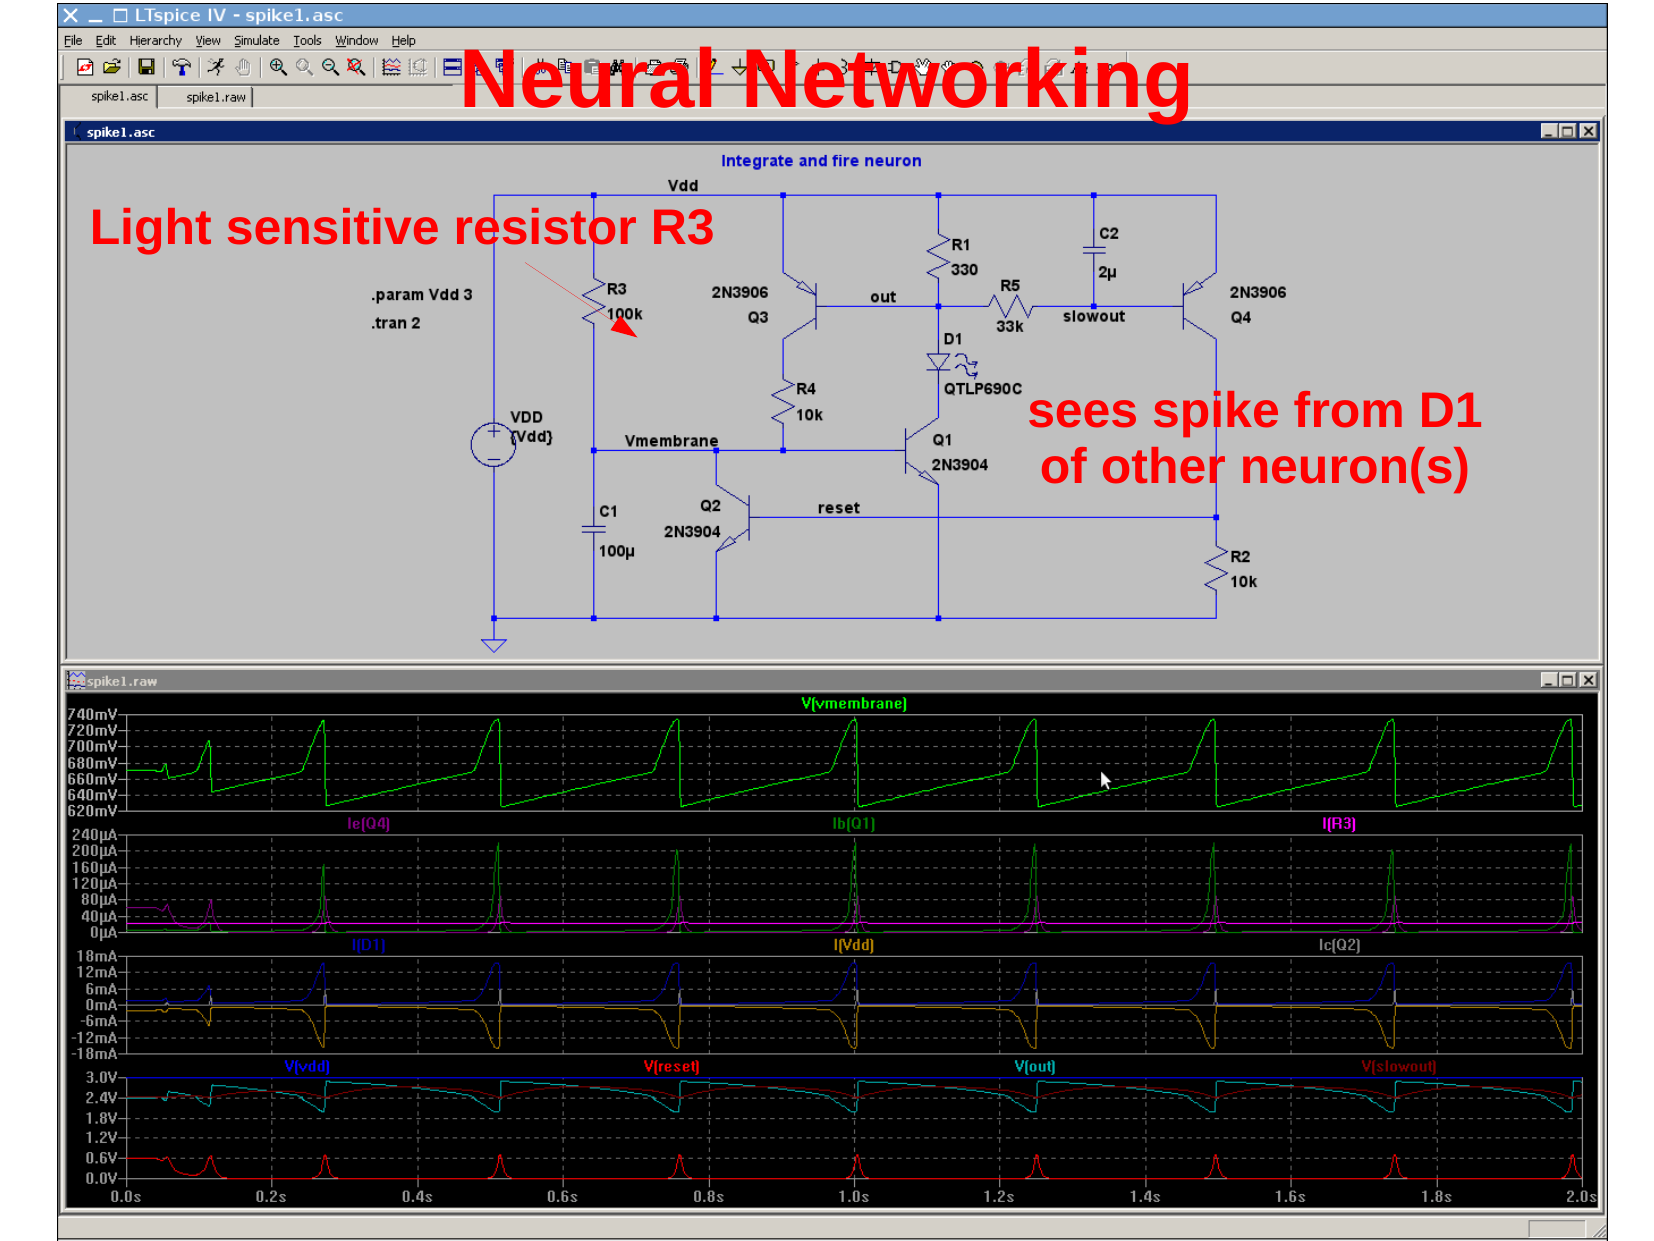

Neural Networking
Light sensitive resistor R3
sees spike from D1
of other neuron(s)